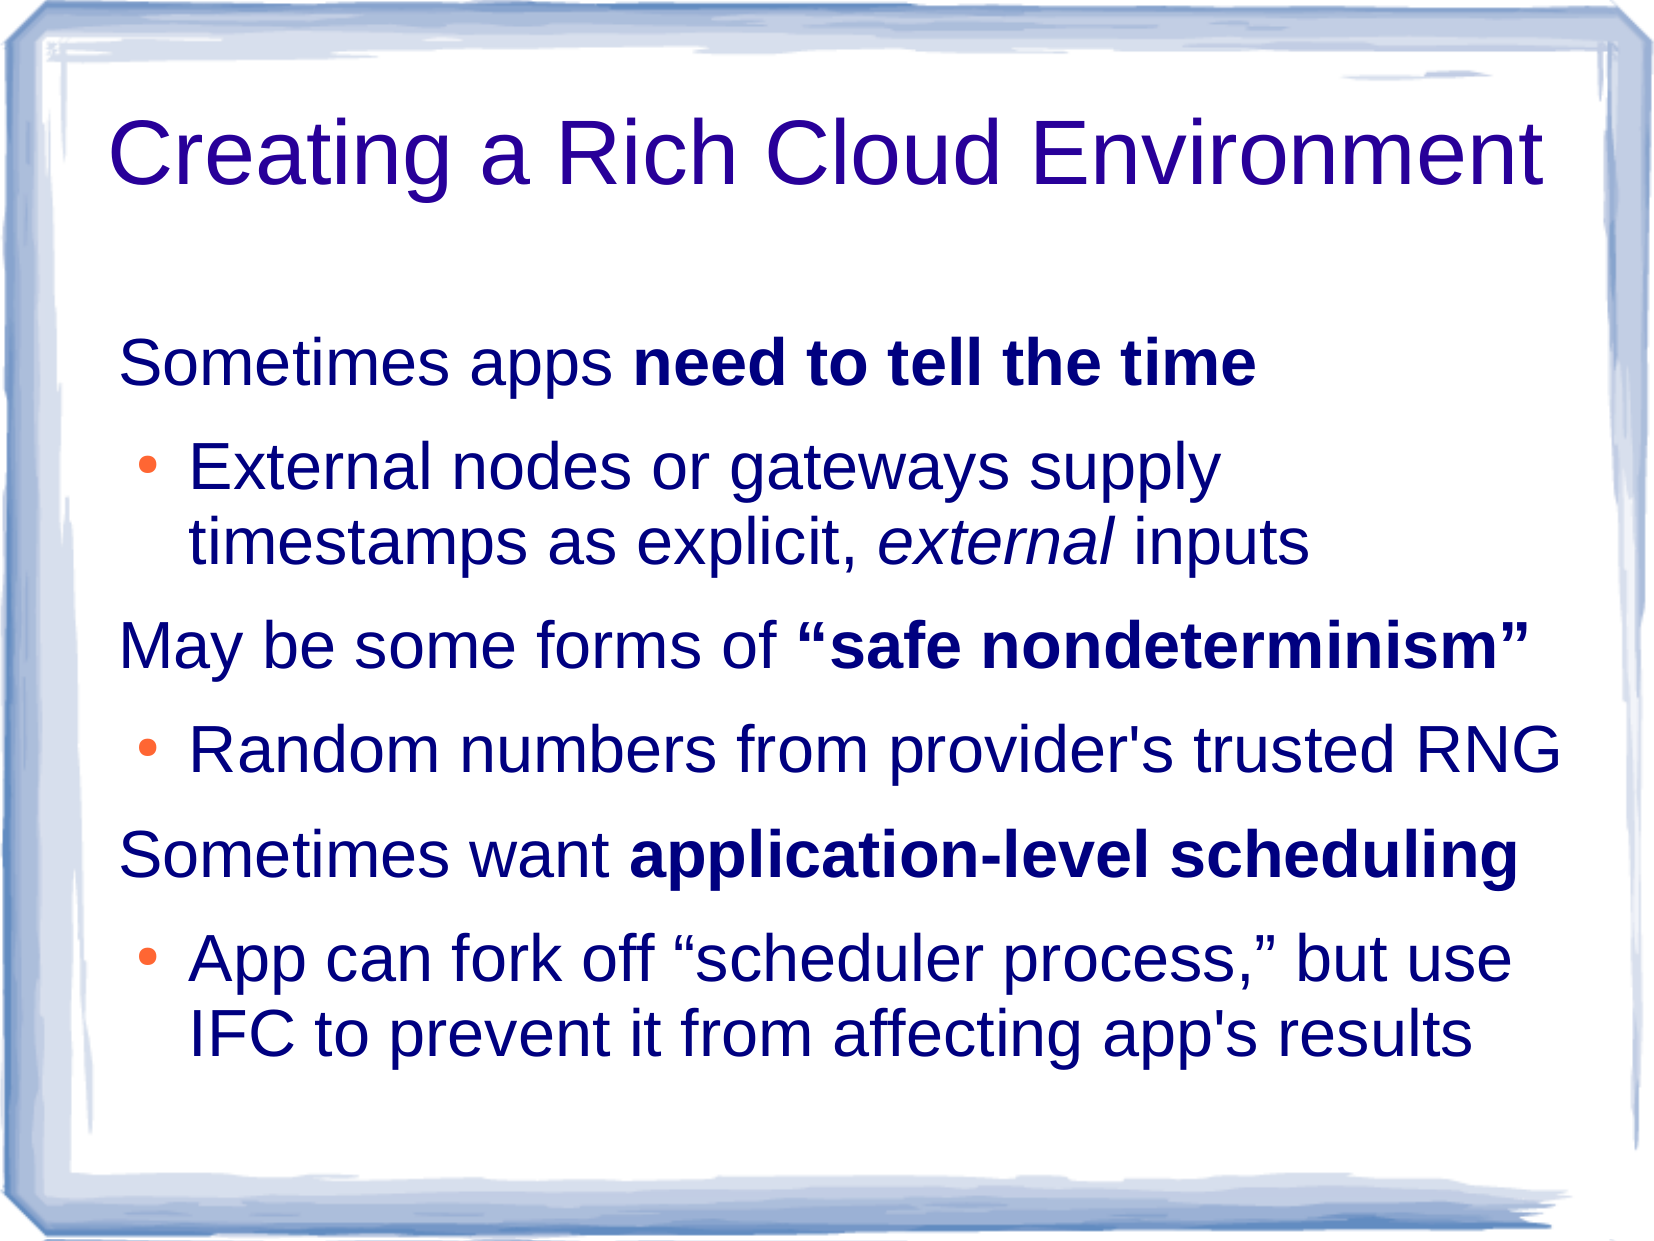

# Creating a Rich Cloud Environment
Sometimes apps need to tell the time
External nodes or gateways supply timestamps as explicit, external inputs
May be some forms of “safe nondeterminism”
Random numbers from provider's trusted RNG
Sometimes want application-level scheduling
App can fork off “scheduler process,” but use
IFC to prevent it from affecting app's results